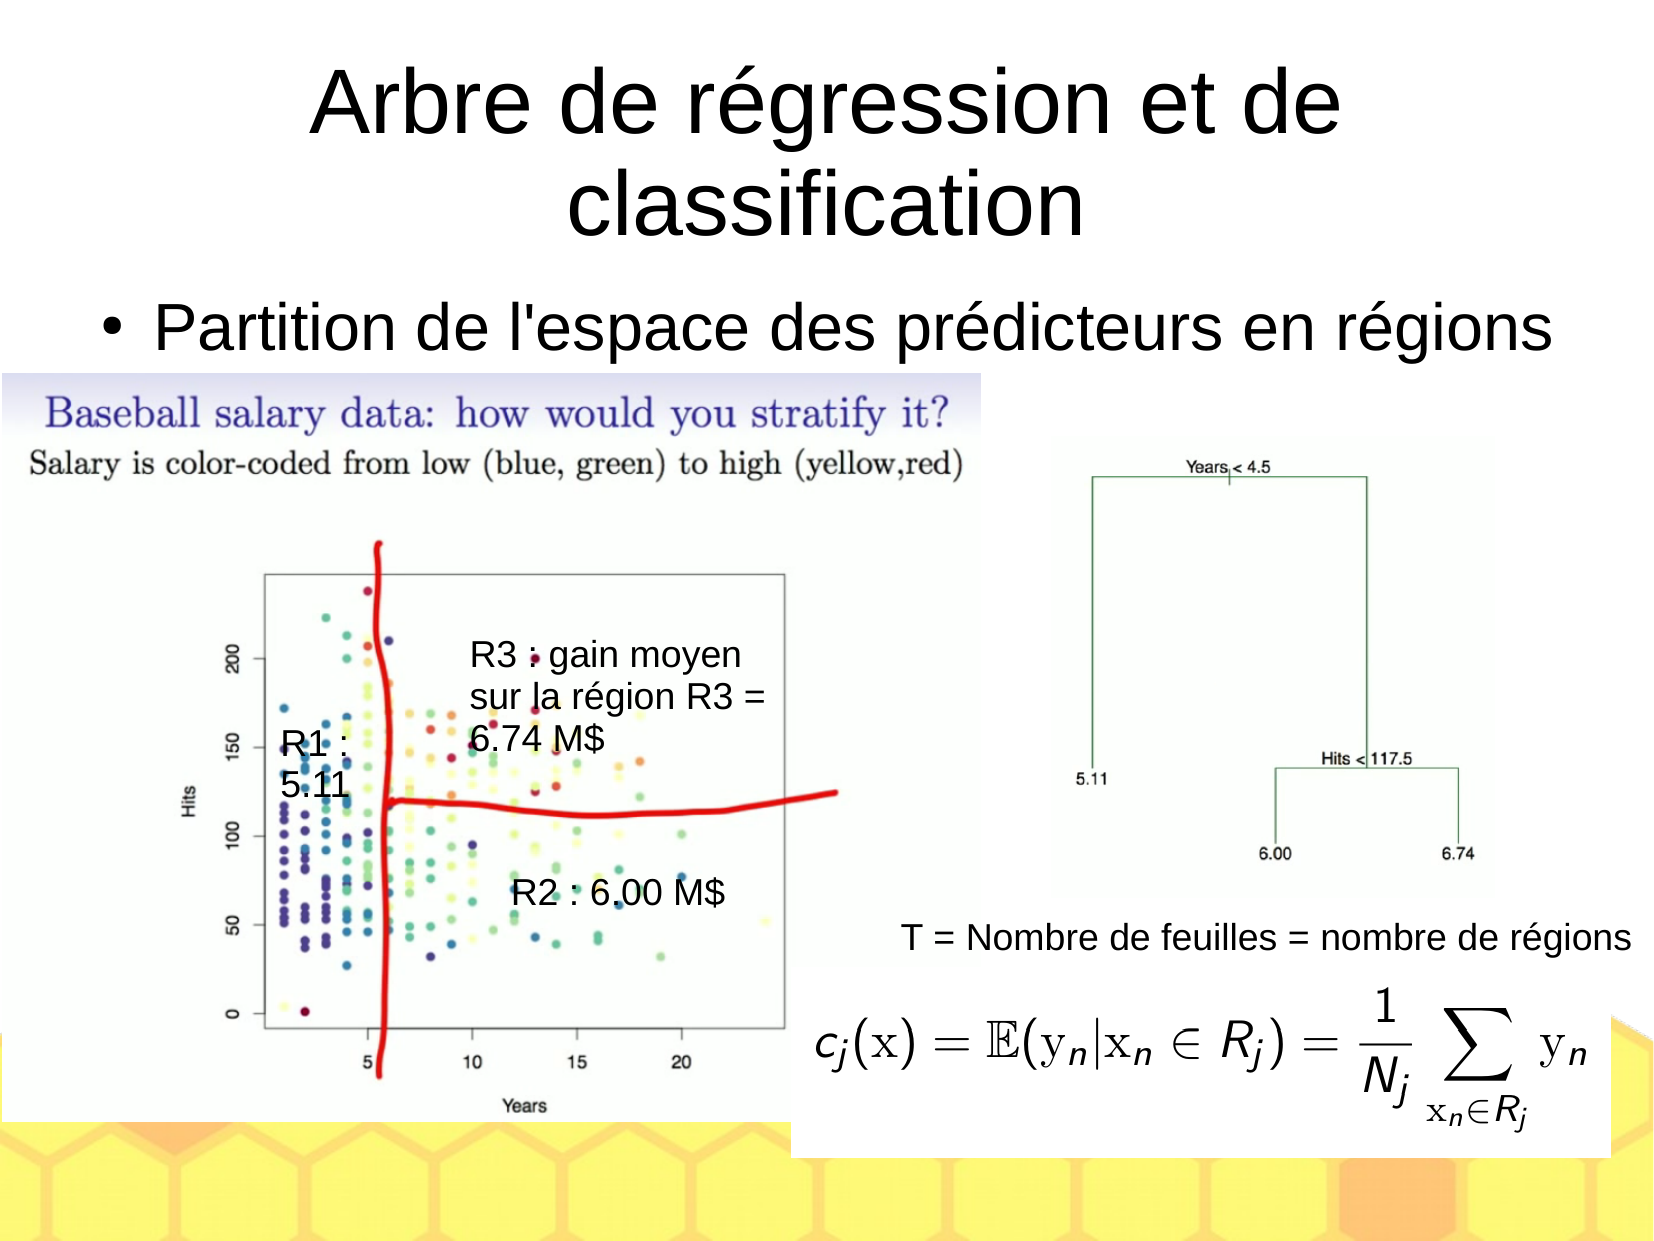

# Arbre de régression et de classification
Partition de l'espace des prédicteurs en régions
R3 : gain moyen
sur la région R3 =
6.74 M$
R1 :
5.11
R2 : 6.00 M$
T = Nombre de feuilles = nombre de régions